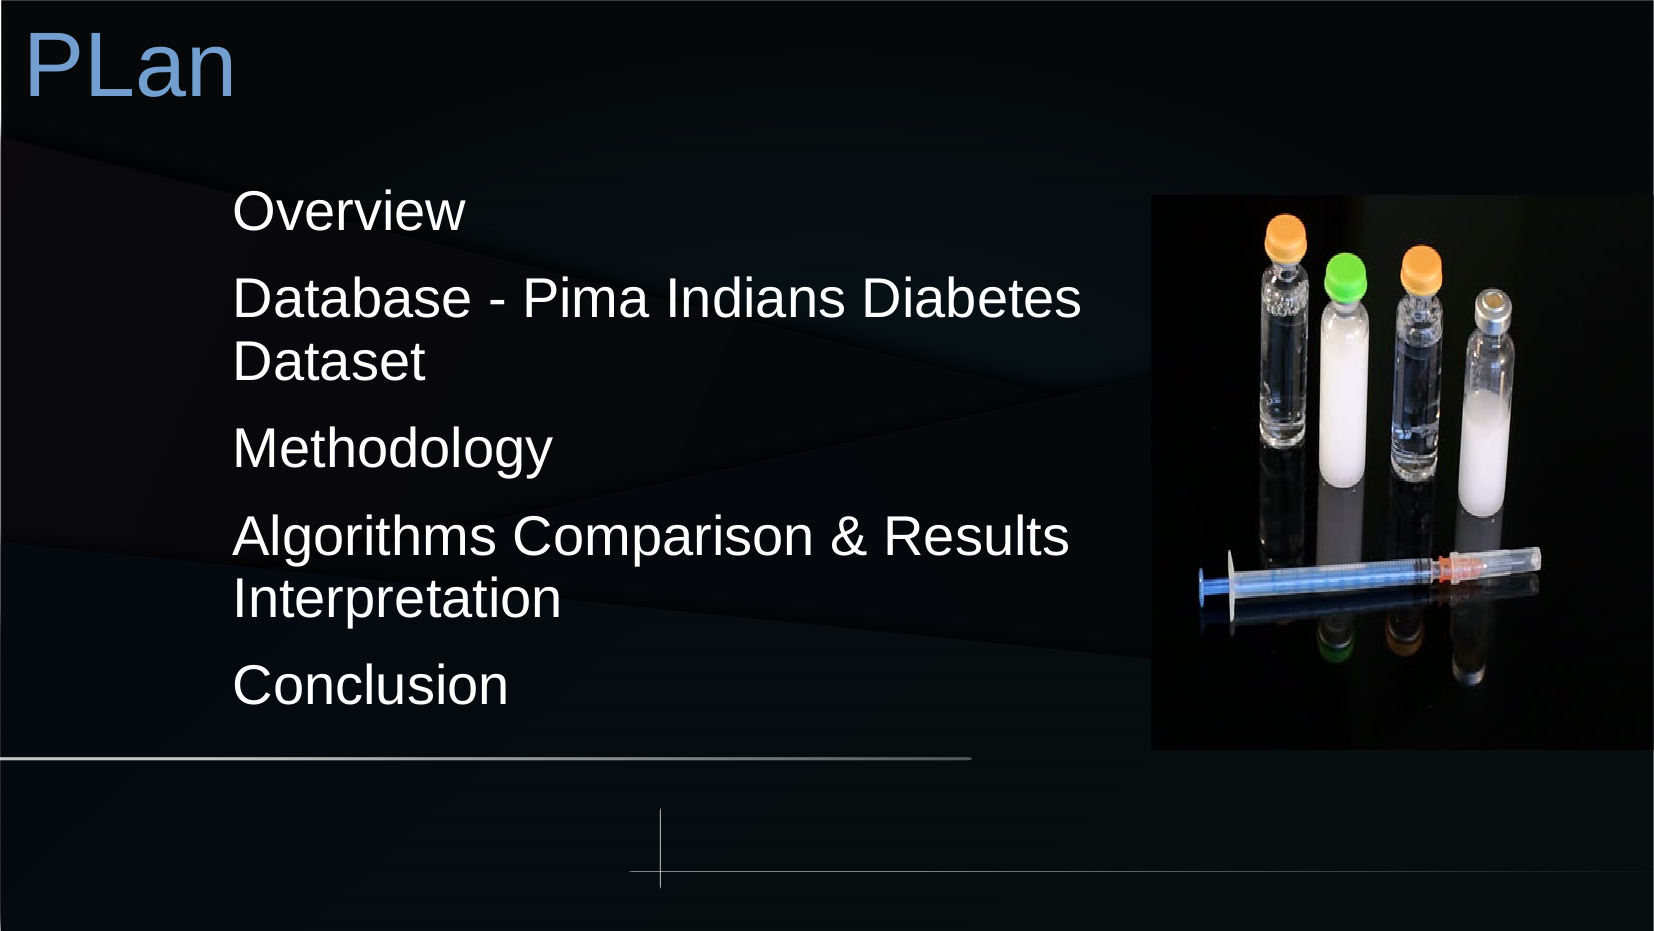

# PLan
Overview
Database - Pima Indians Diabetes Dataset
Methodology
Algorithms Comparison & Results Interpretation
Conclusion